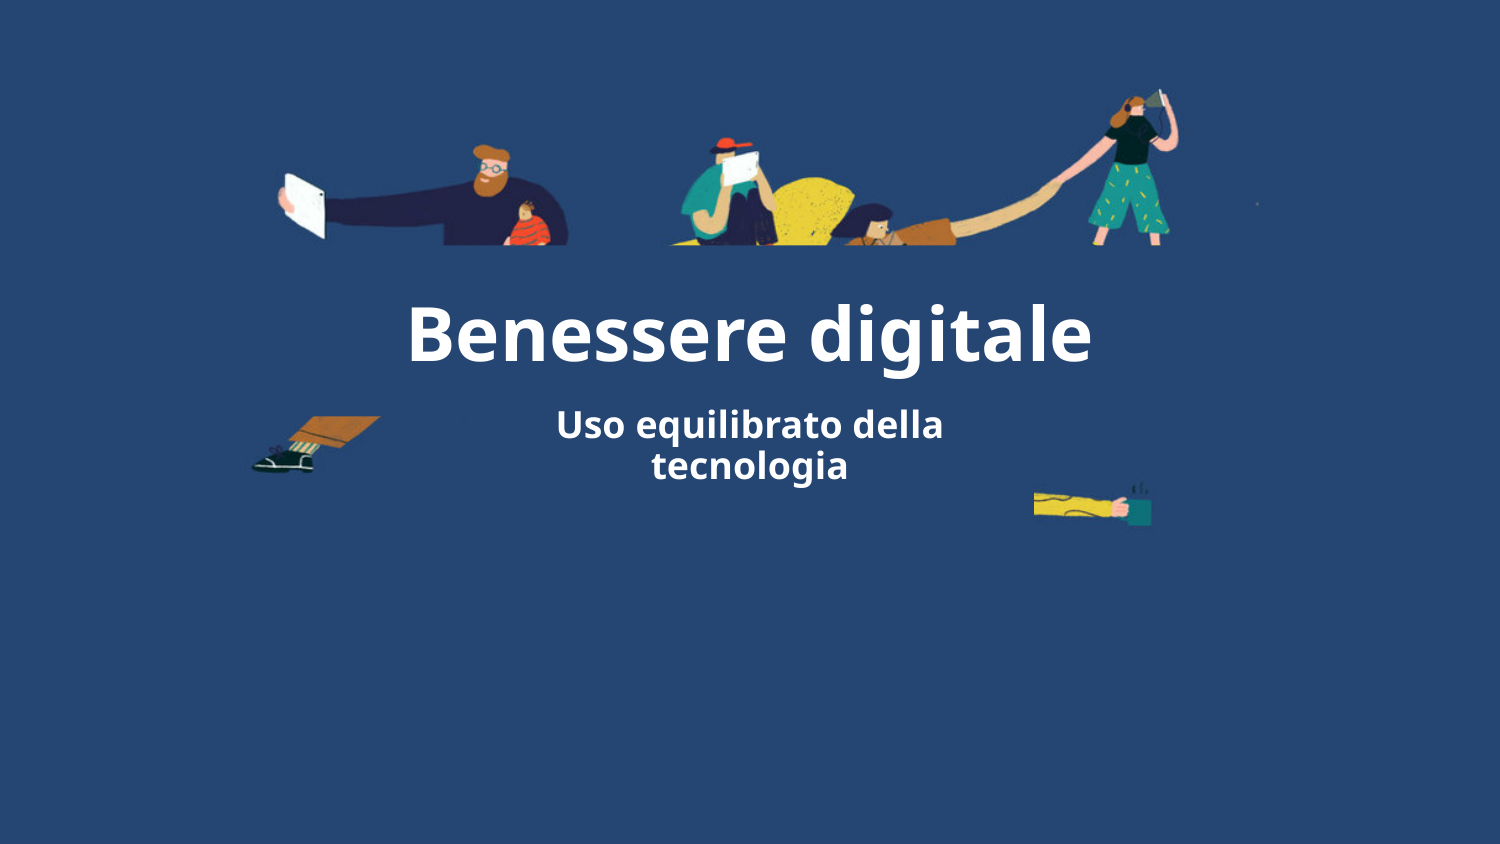

# Benessere digitale
Uso equilibrato della tecnologia